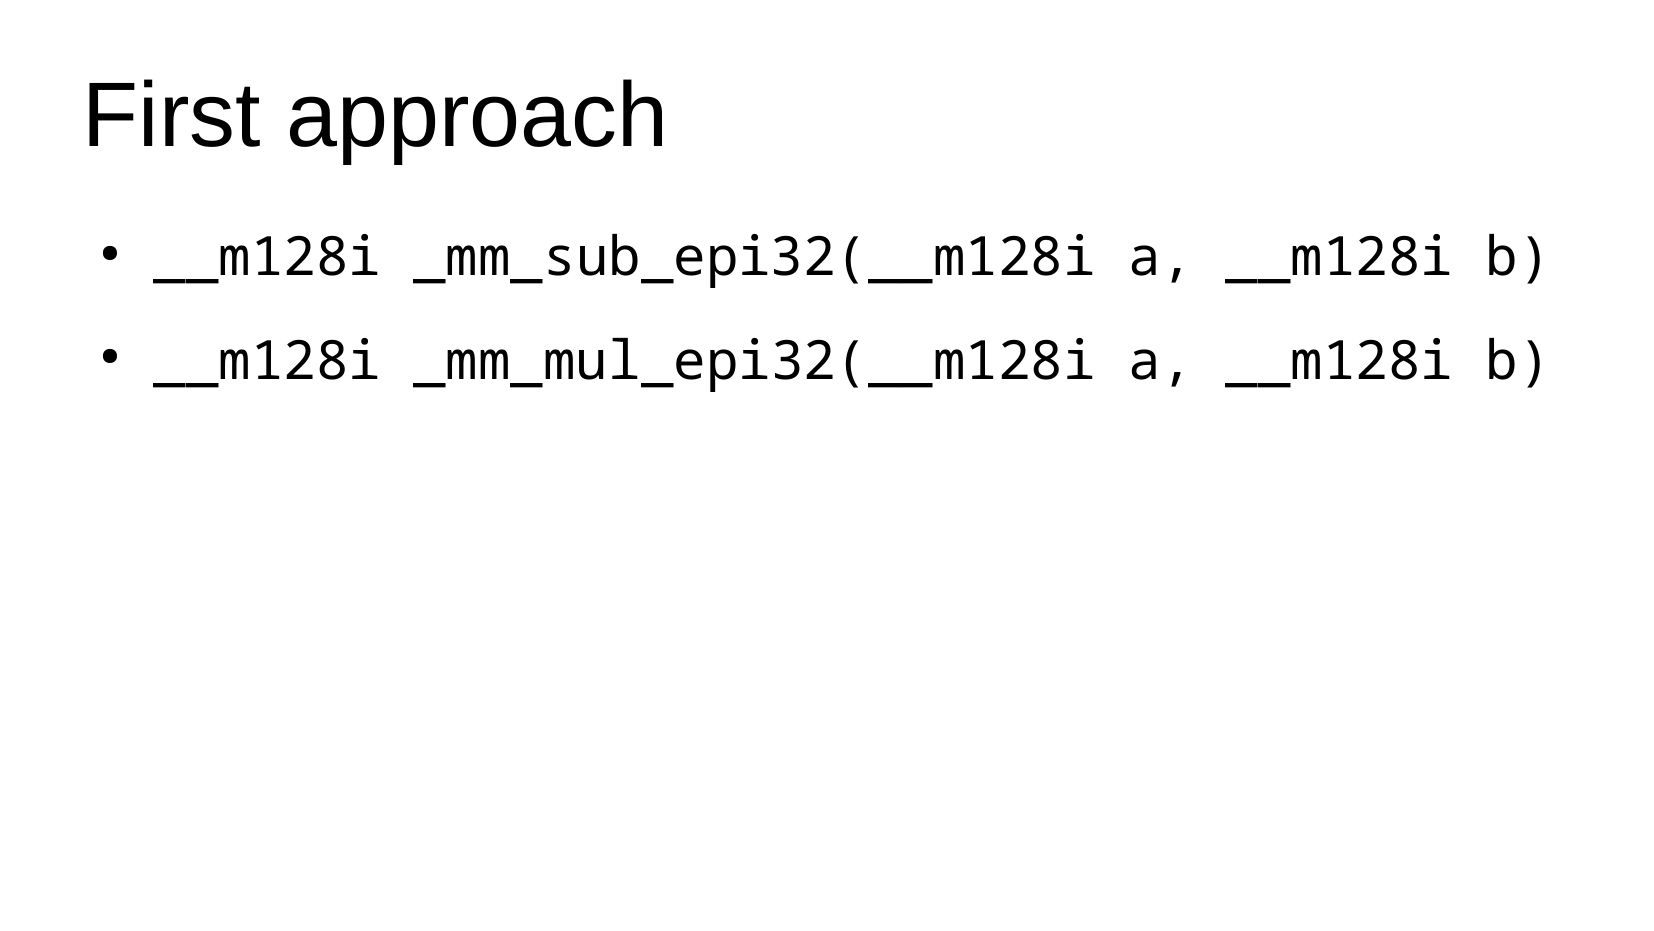

# First approach
__m128i _mm_sub_epi32(__m128i a, __m128i b)
__m128i _mm_mul_epi32(__m128i a, __m128i b)